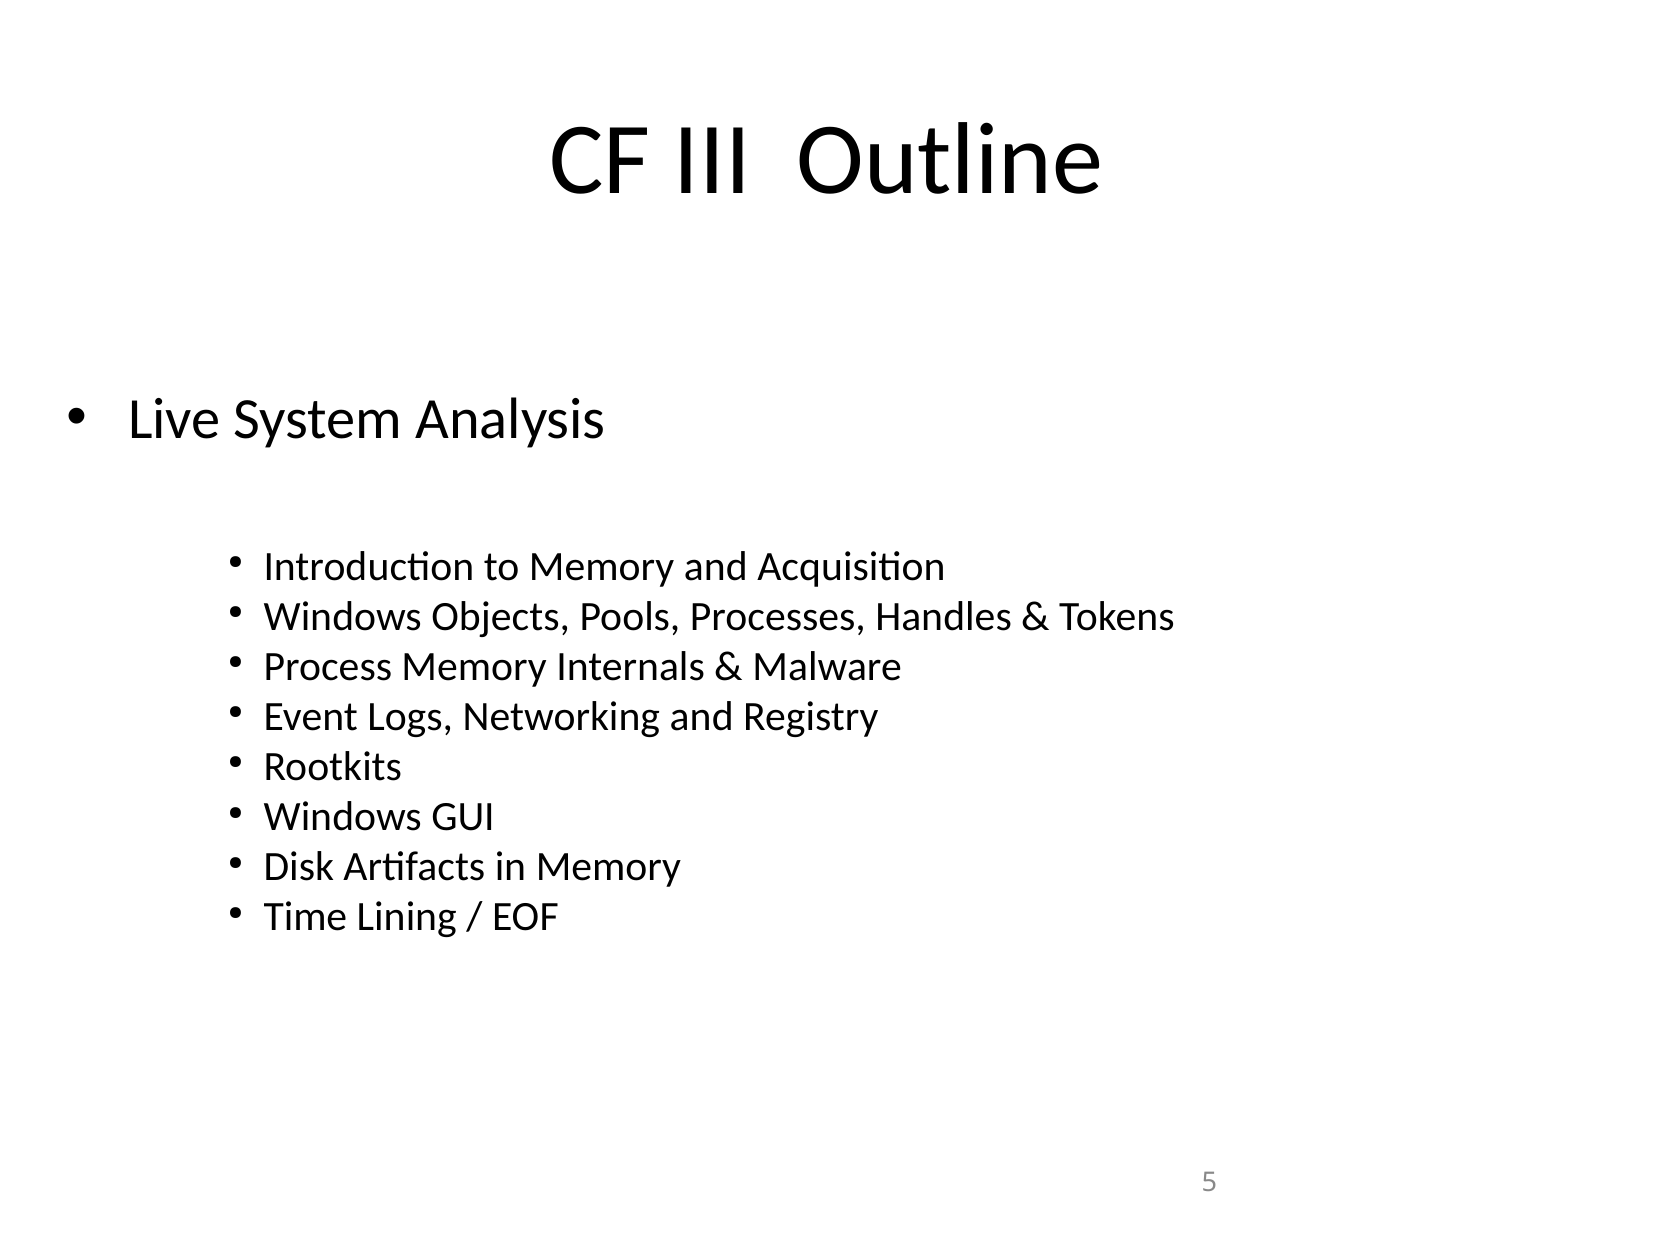

CF III Outline
Live System Analysis
Introduction to Memory and Acquisition
Windows Objects, Pools, Processes, Handles & Tokens
Process Memory Internals & Malware
Event Logs, Networking and Registry
Rootkits
Windows GUI
Disk Artifacts in Memory
Time Lining / EOF